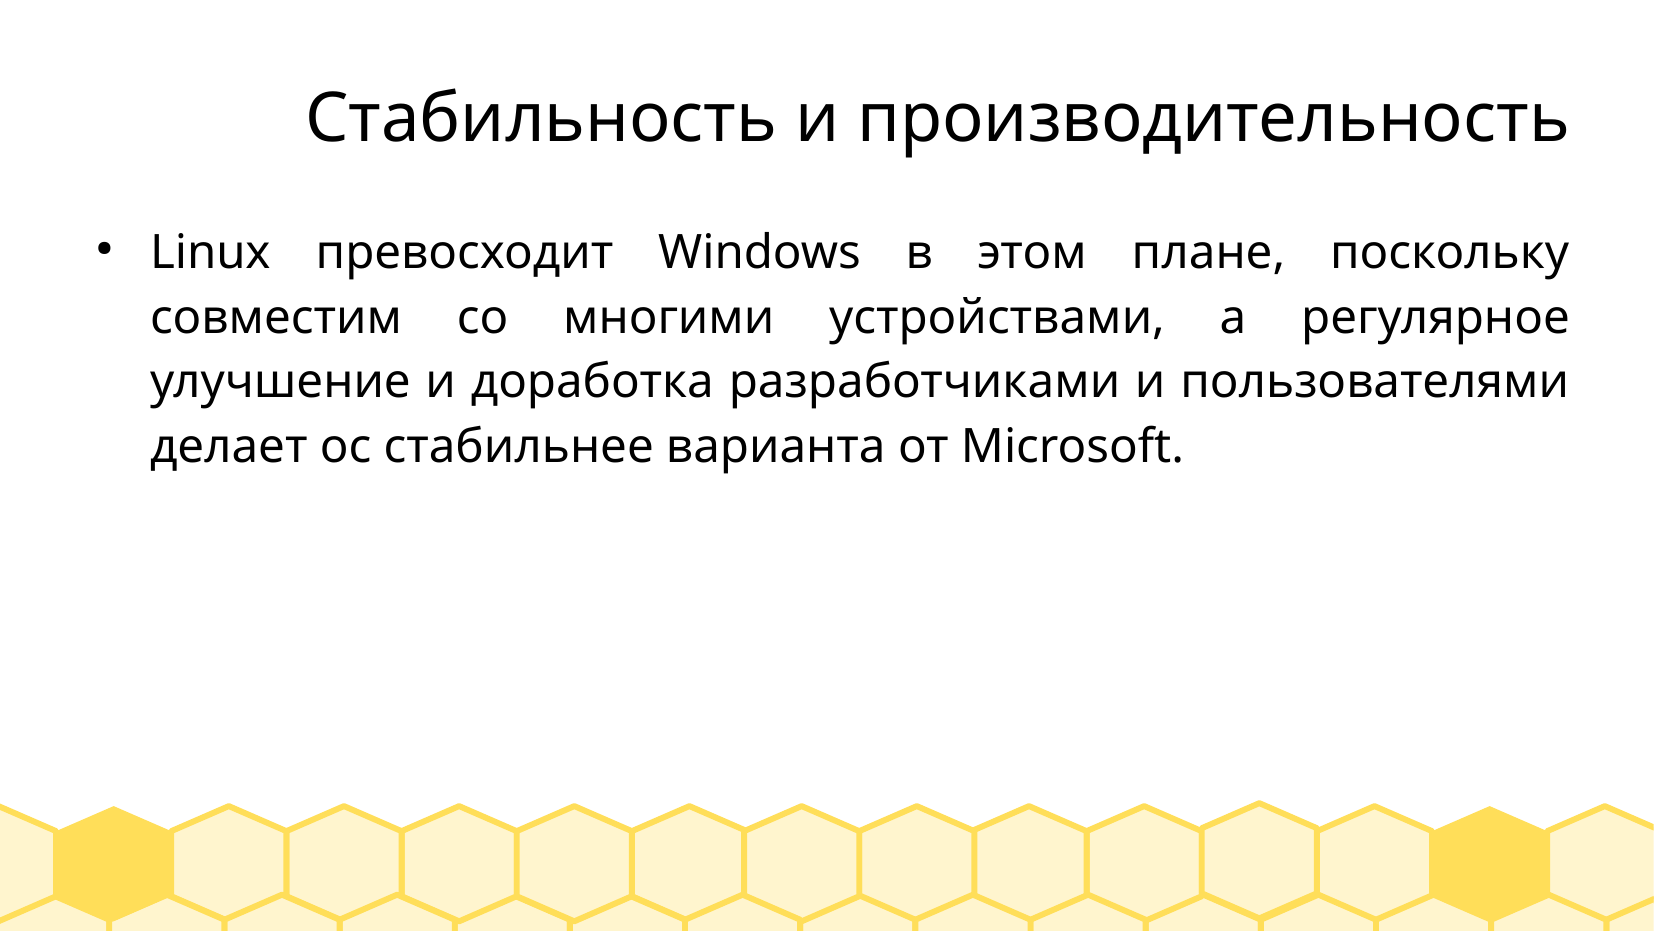

# Стабильность и производительность
Linux превосходит Windows в этом плане, поскольку совместим со многими устройствами, а регулярное улучшение и доработка разработчиками и пользователями делает ос стабильнее варианта от Microsoft.